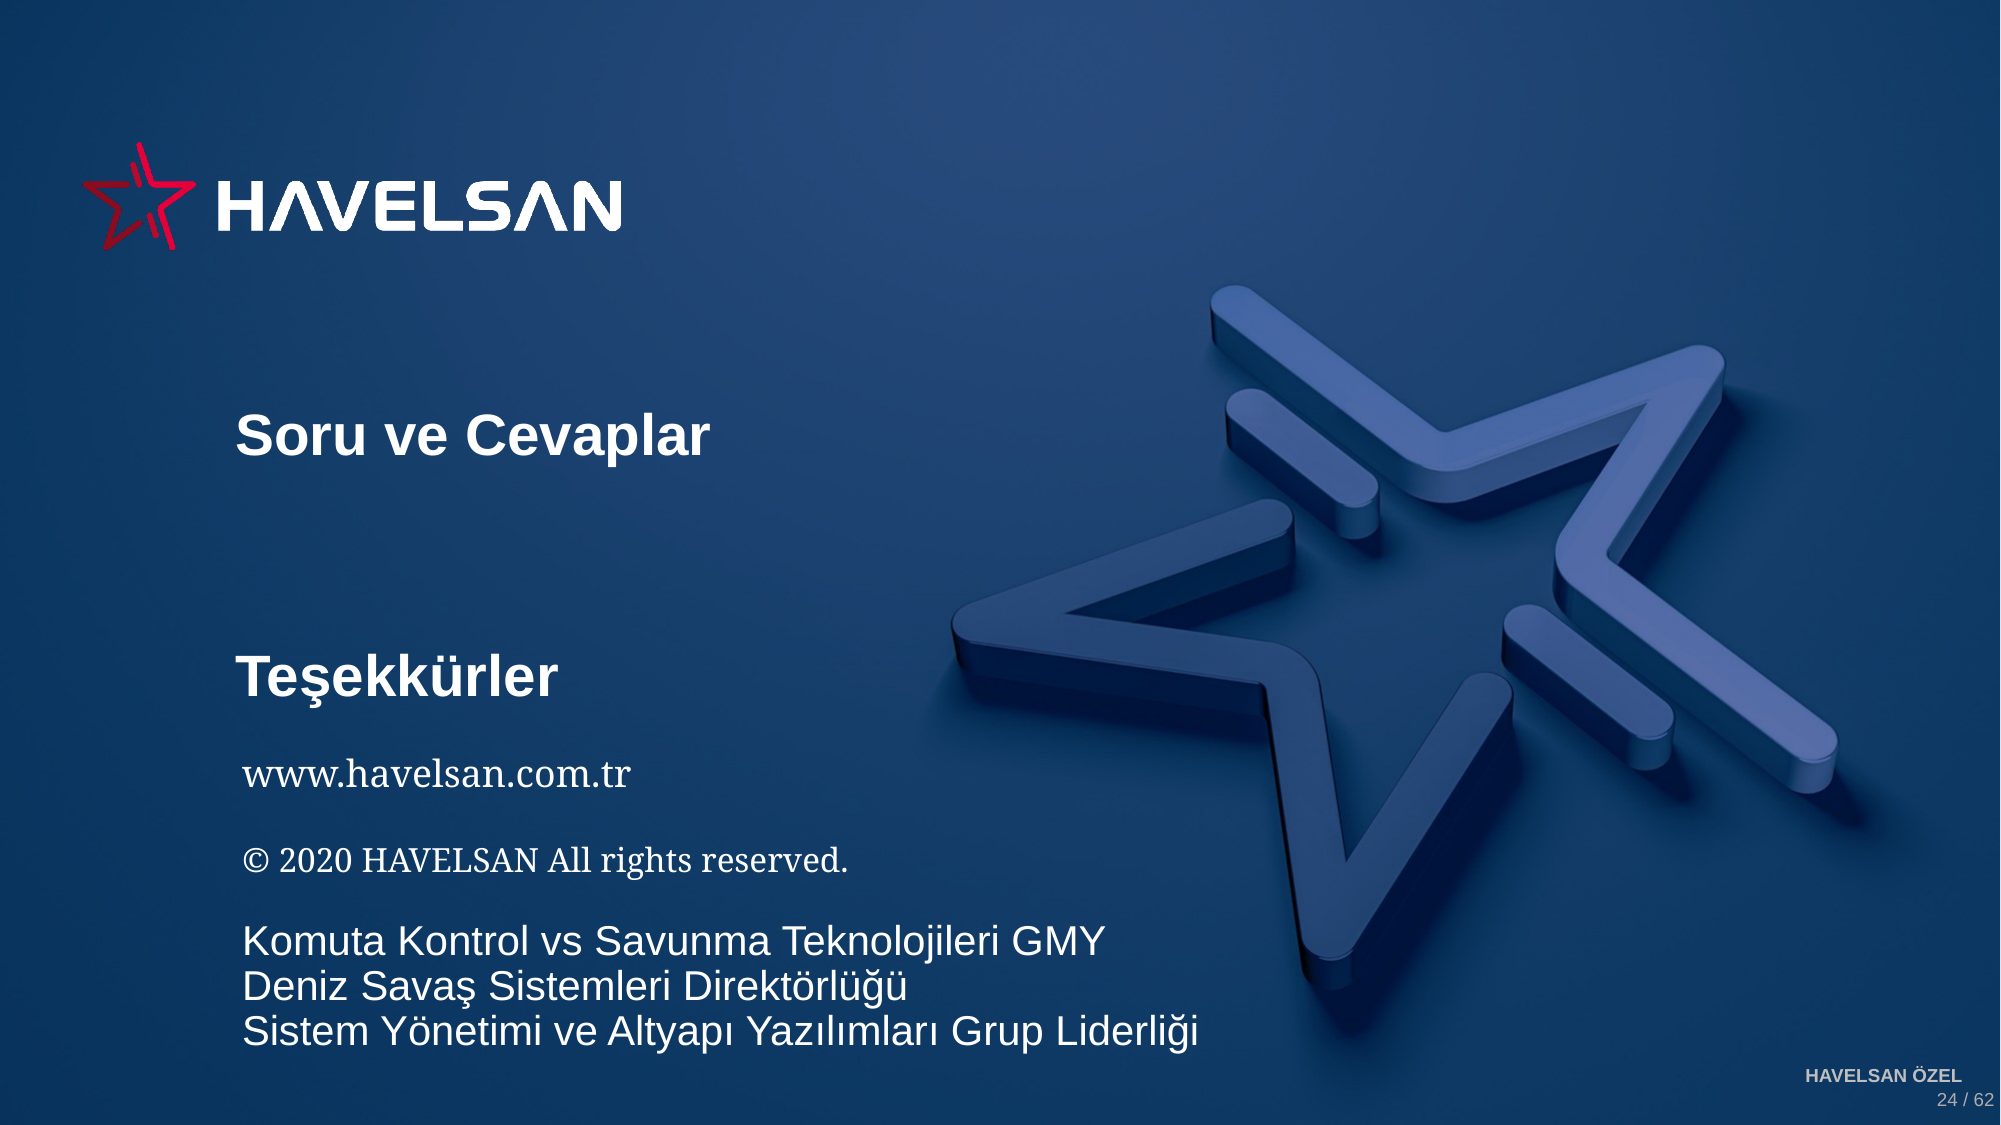

Soru ve Cevaplar
Teşekkürler
www.havelsan.com.tr
© 2020 HAVELSAN All rights reserved.
Komuta Kontrol vs Savunma Teknolojileri GMY
Deniz Savaş Sistemleri Direktörlüğü
Sistem Yönetimi ve Altyapı Yazılımları Grup Liderliği
HAVELSAN ÖZEL